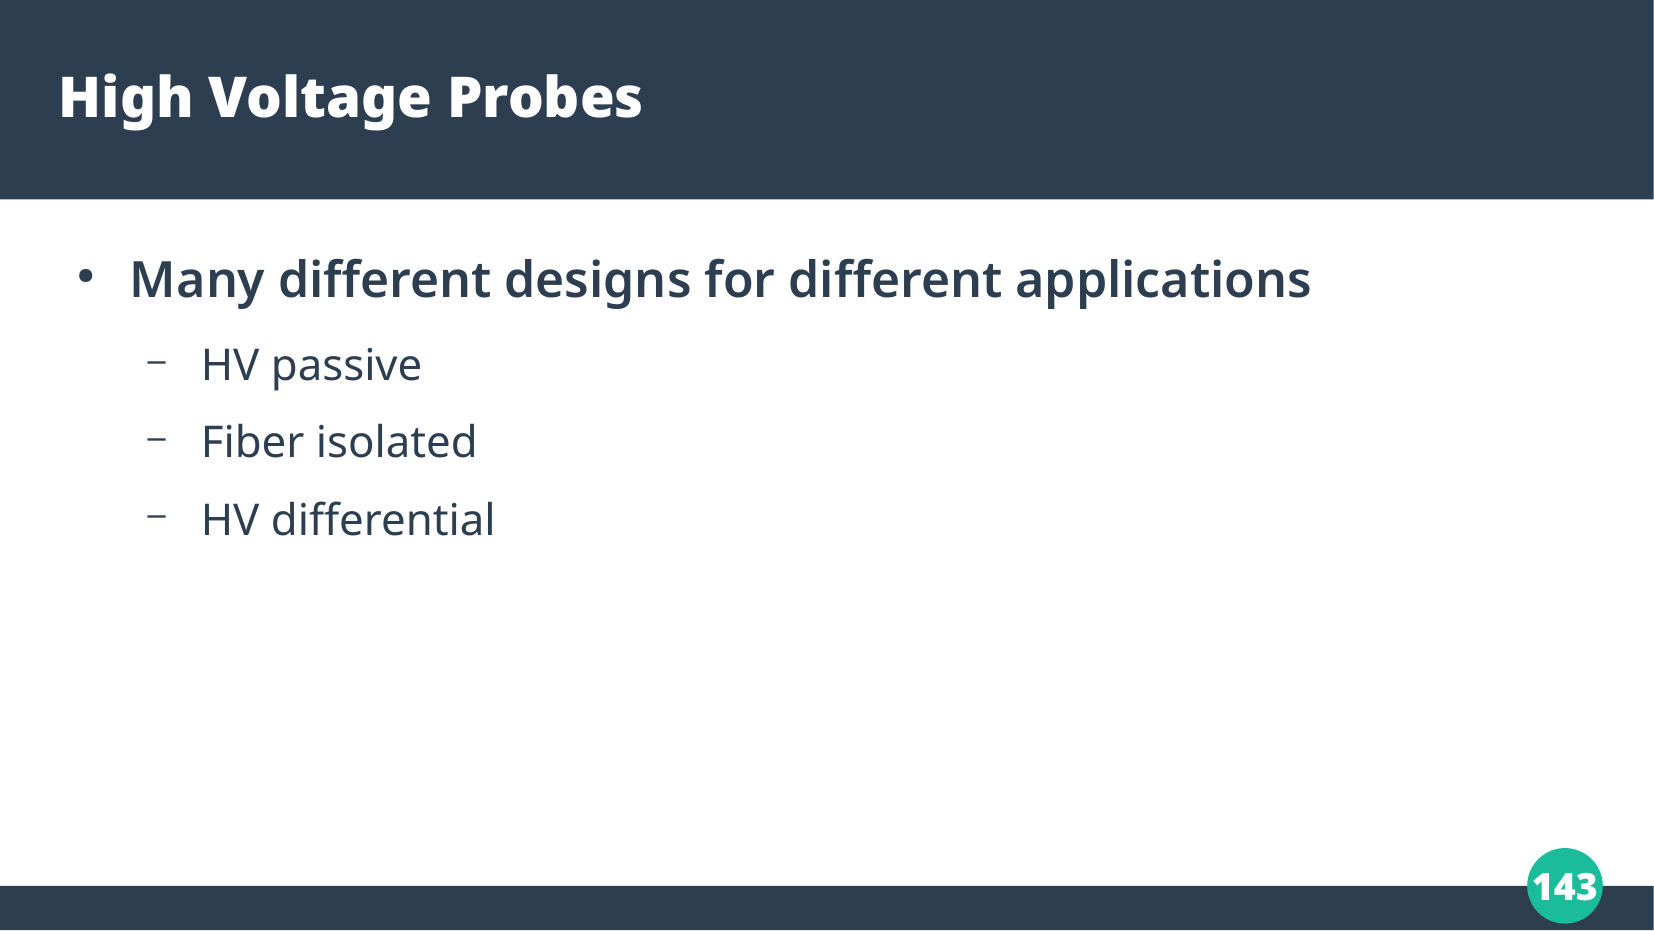

# High Voltage Probes
Many different designs for different applications
HV passive
Fiber isolated
HV differential